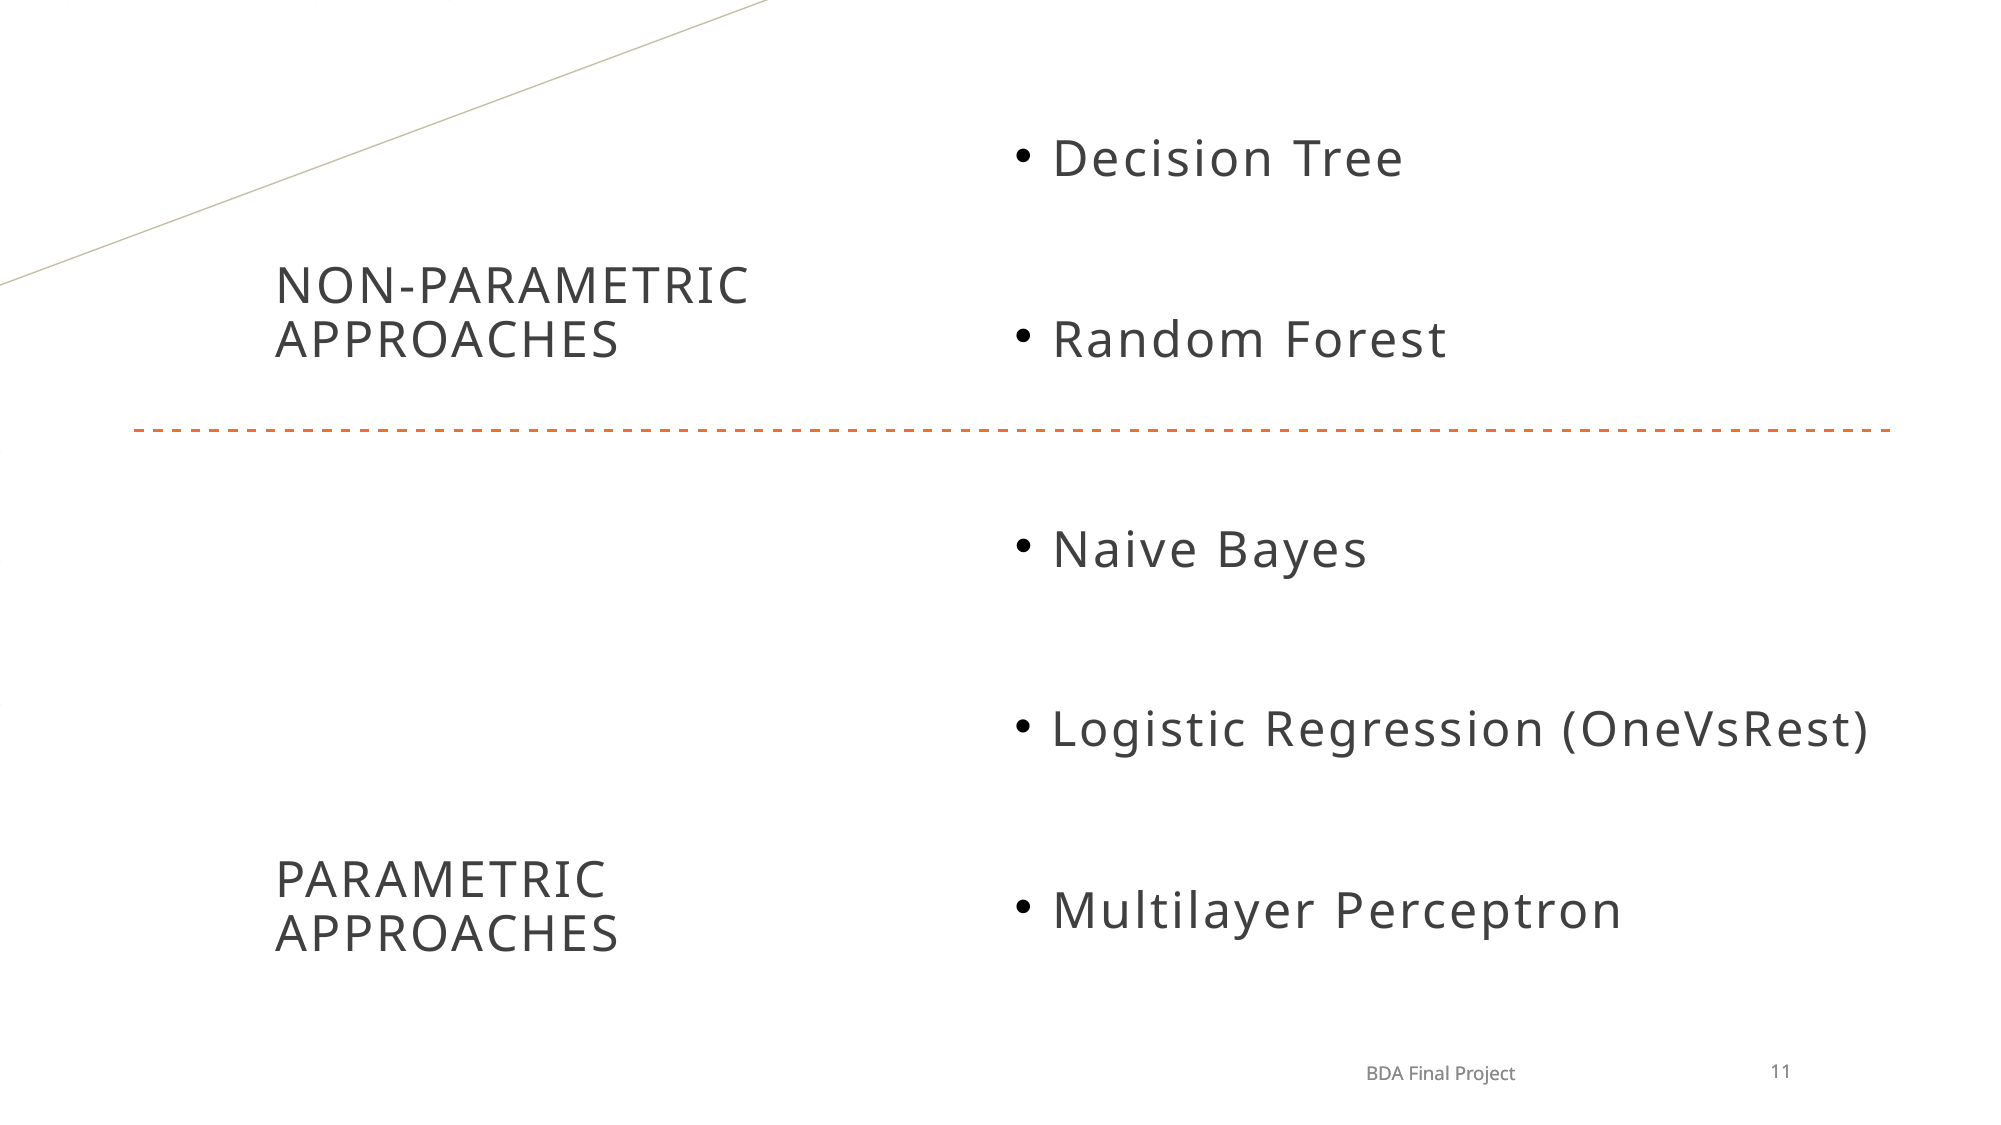

Decision Tree
Non-Parametric approaches
Random Forest
Naive Bayes
Logistic Regression (OneVsRest)
# parametric approaches
Multilayer Perceptron
BDA Final Project
BDA Final Project